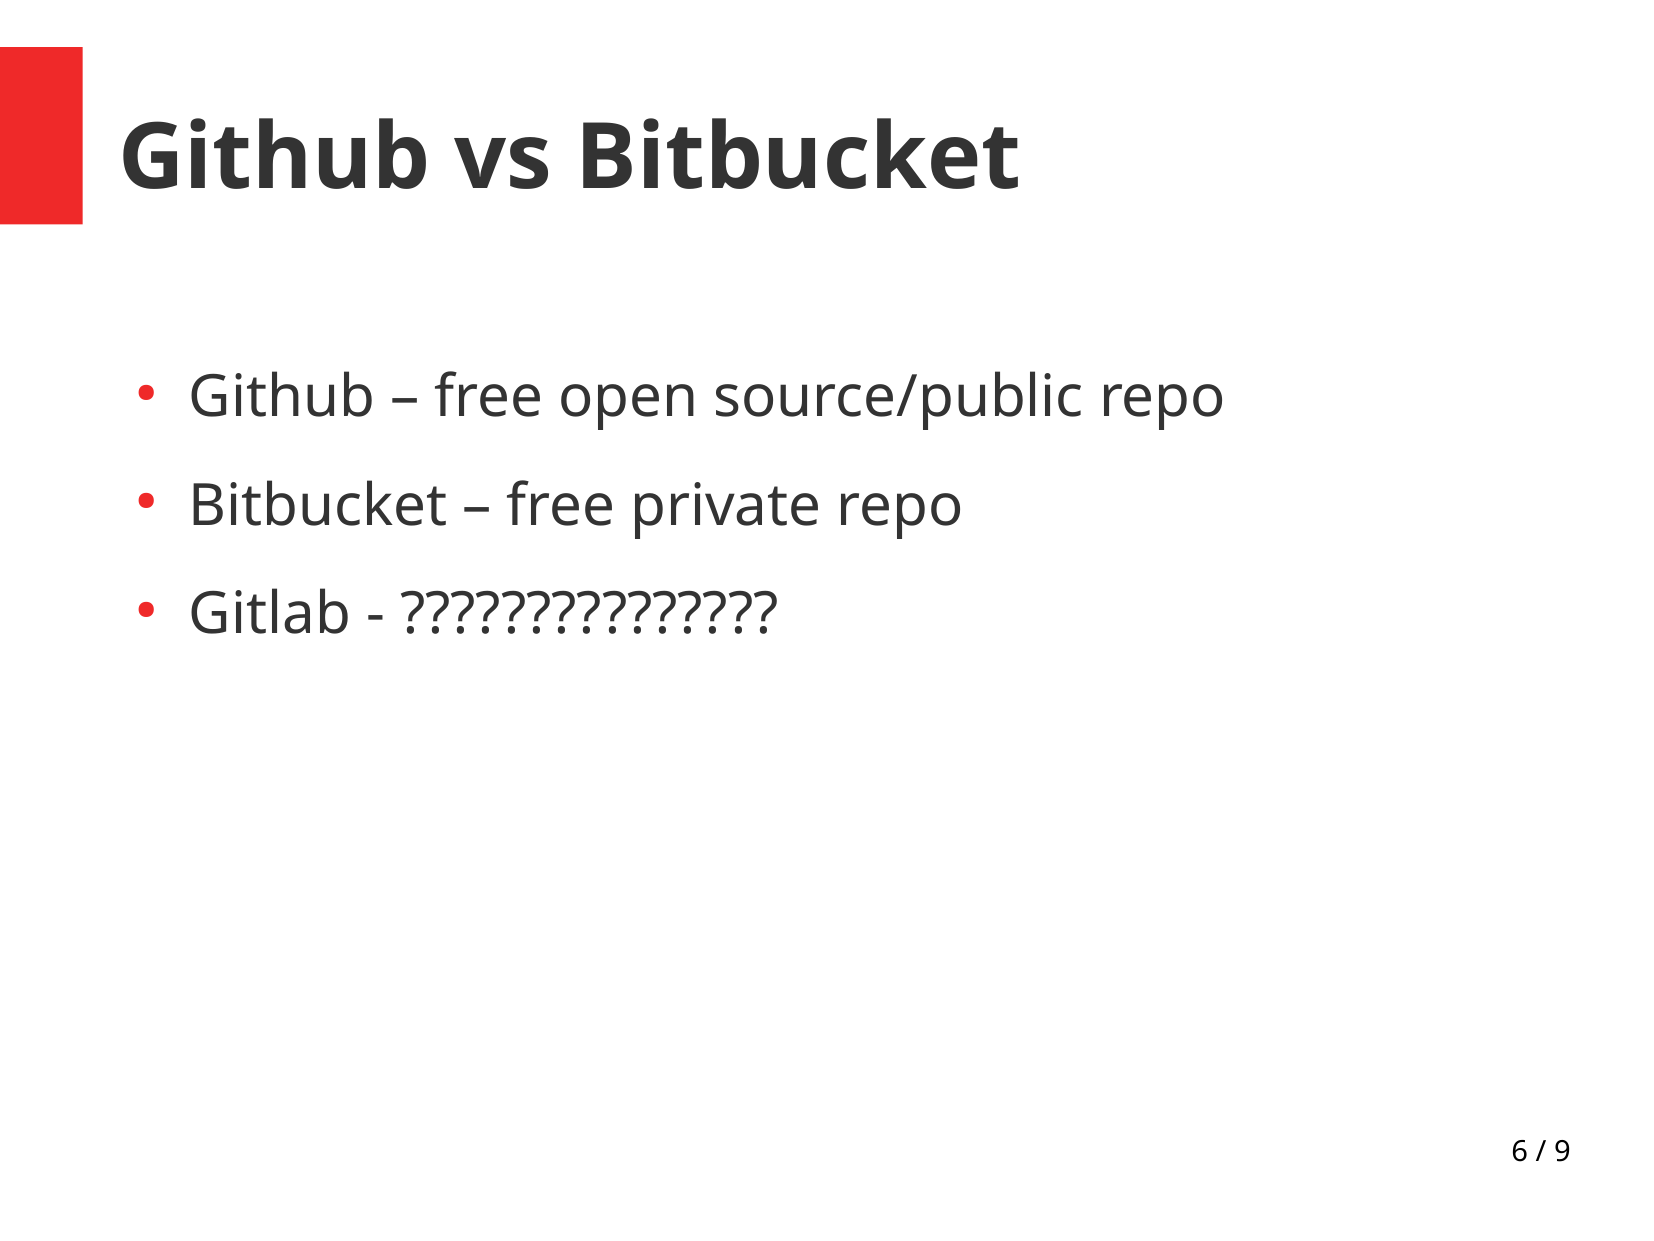

# Github vs Bitbucket
Github – free open source/public repo
Bitbucket – free private repo
Gitlab - ???????????????
6